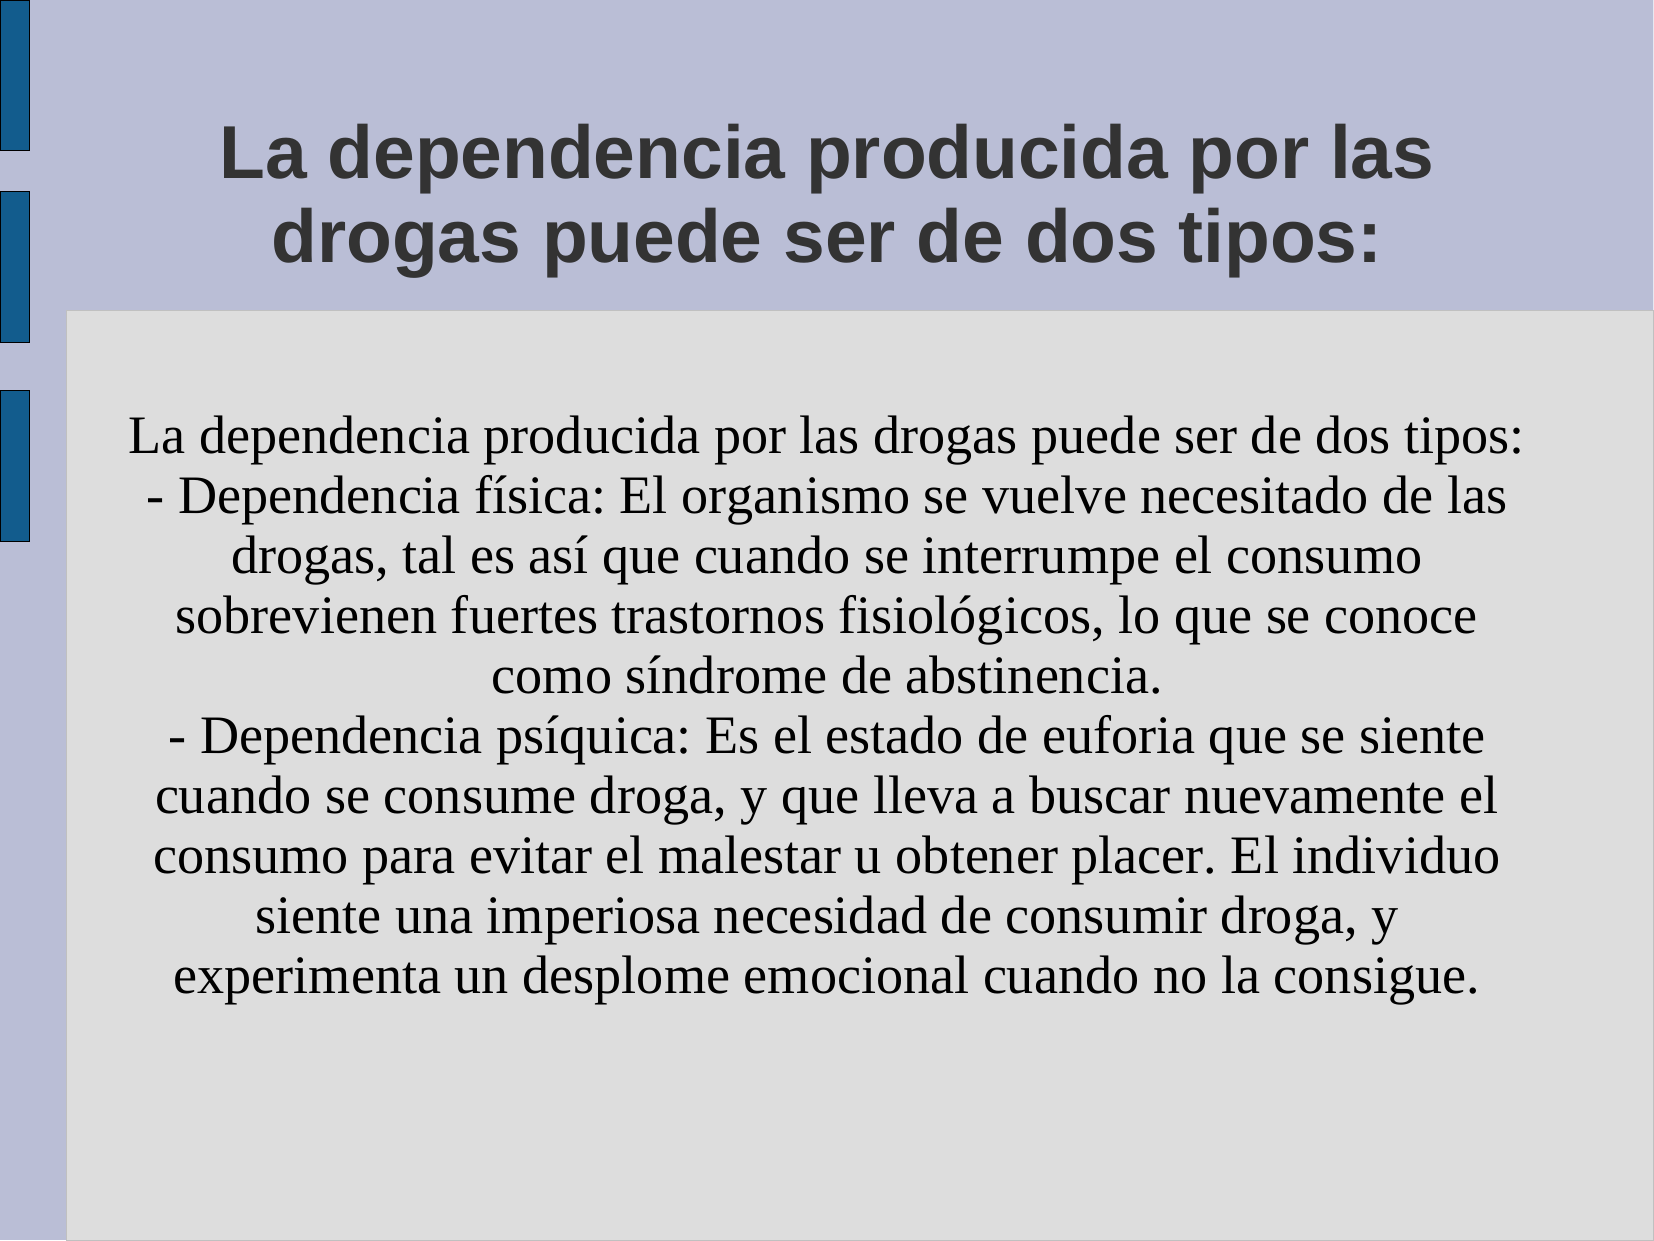

# La dependencia producida por las drogas puede ser de dos tipos:
La dependencia producida por las drogas puede ser de dos tipos:
- Dependencia física: El organismo se vuelve necesitado de las drogas, tal es así que cuando se interrumpe el consumo sobrevienen fuertes trastornos fisiológicos, lo que se conoce como síndrome de abstinencia.
- Dependencia psíquica: Es el estado de euforia que se siente cuando se consume droga, y que lleva a buscar nuevamente el consumo para evitar el malestar u obtener placer. El individuo siente una imperiosa necesidad de consumir droga, y experimenta un desplome emocional cuando no la consigue.